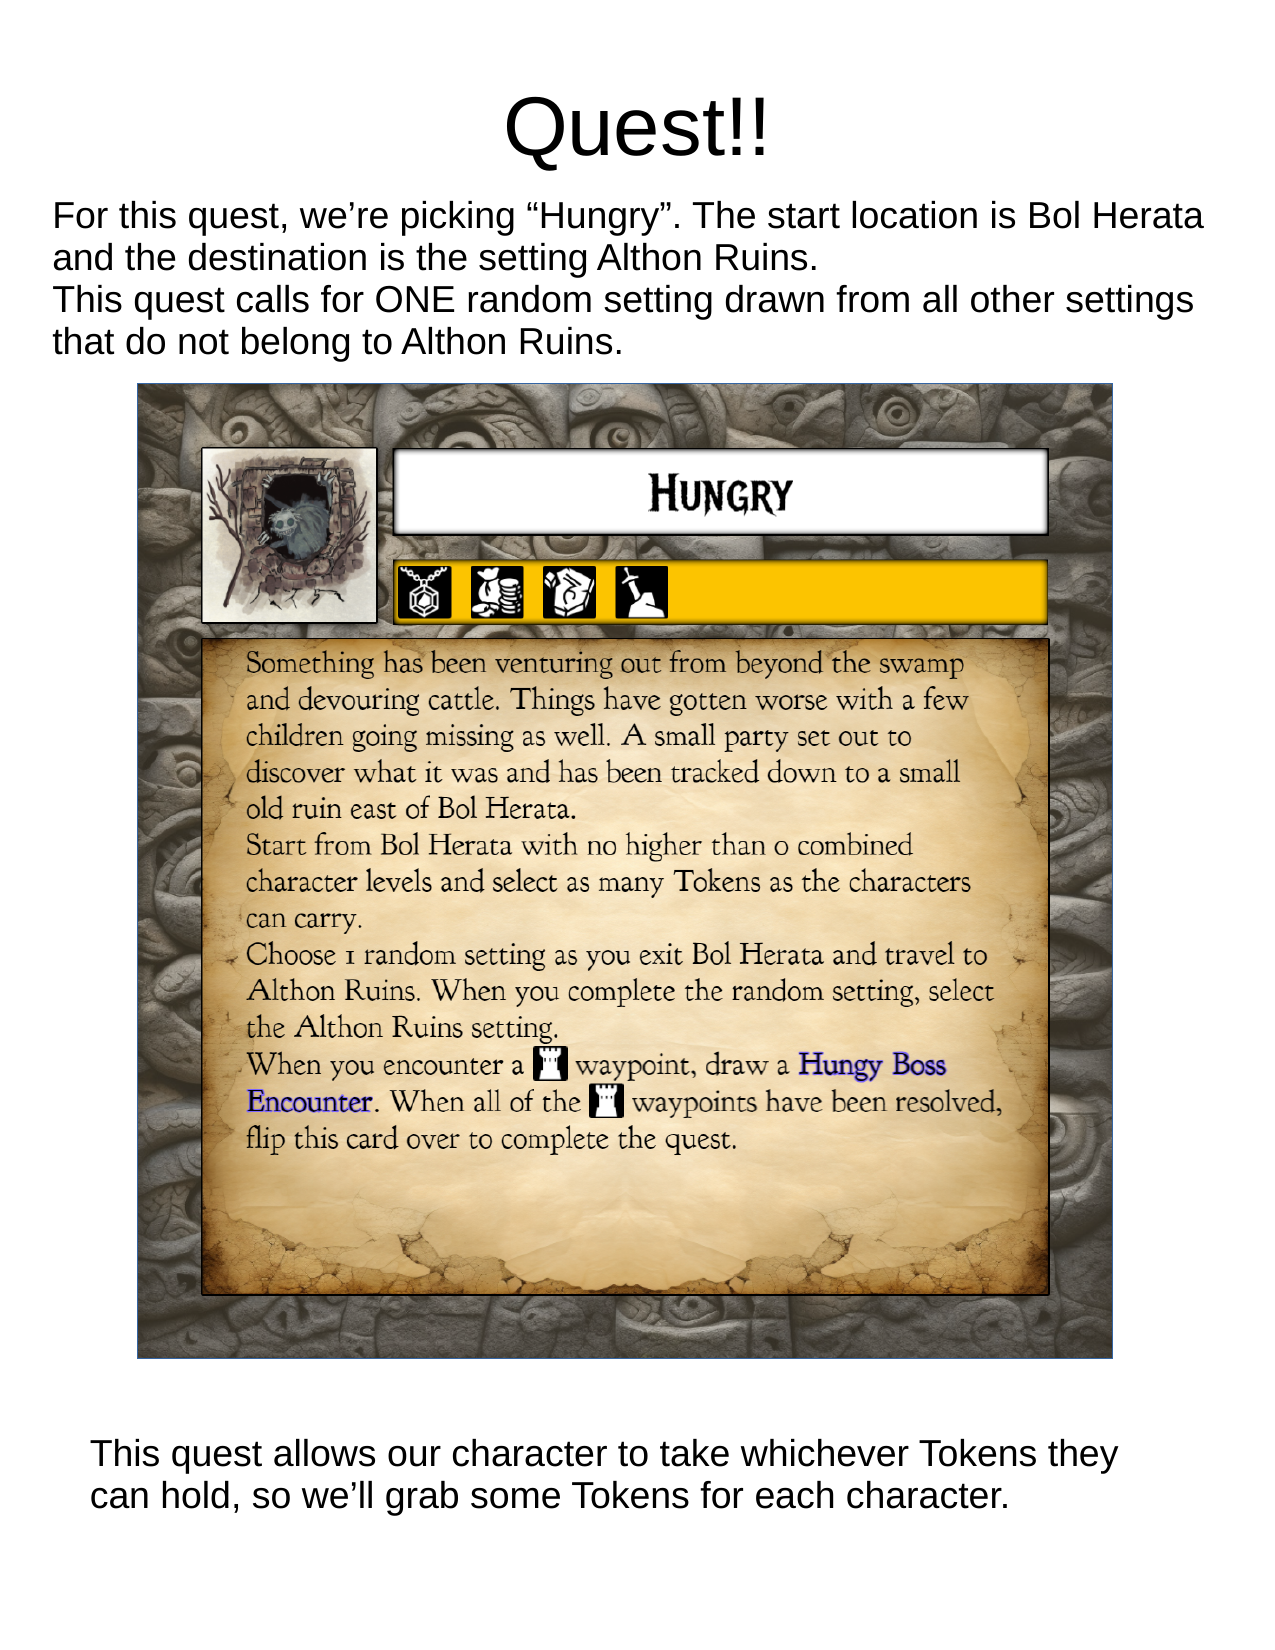

# Quest!!
For this quest, we’re picking “Hungry”. The start location is Bol Herata and the destination is the setting Althon Ruins.
This quest calls for ONE random setting drawn from all other settings that do not belong to Althon Ruins.
This quest allows our character to take whichever Tokens they can hold, so we’ll grab some Tokens for each character.